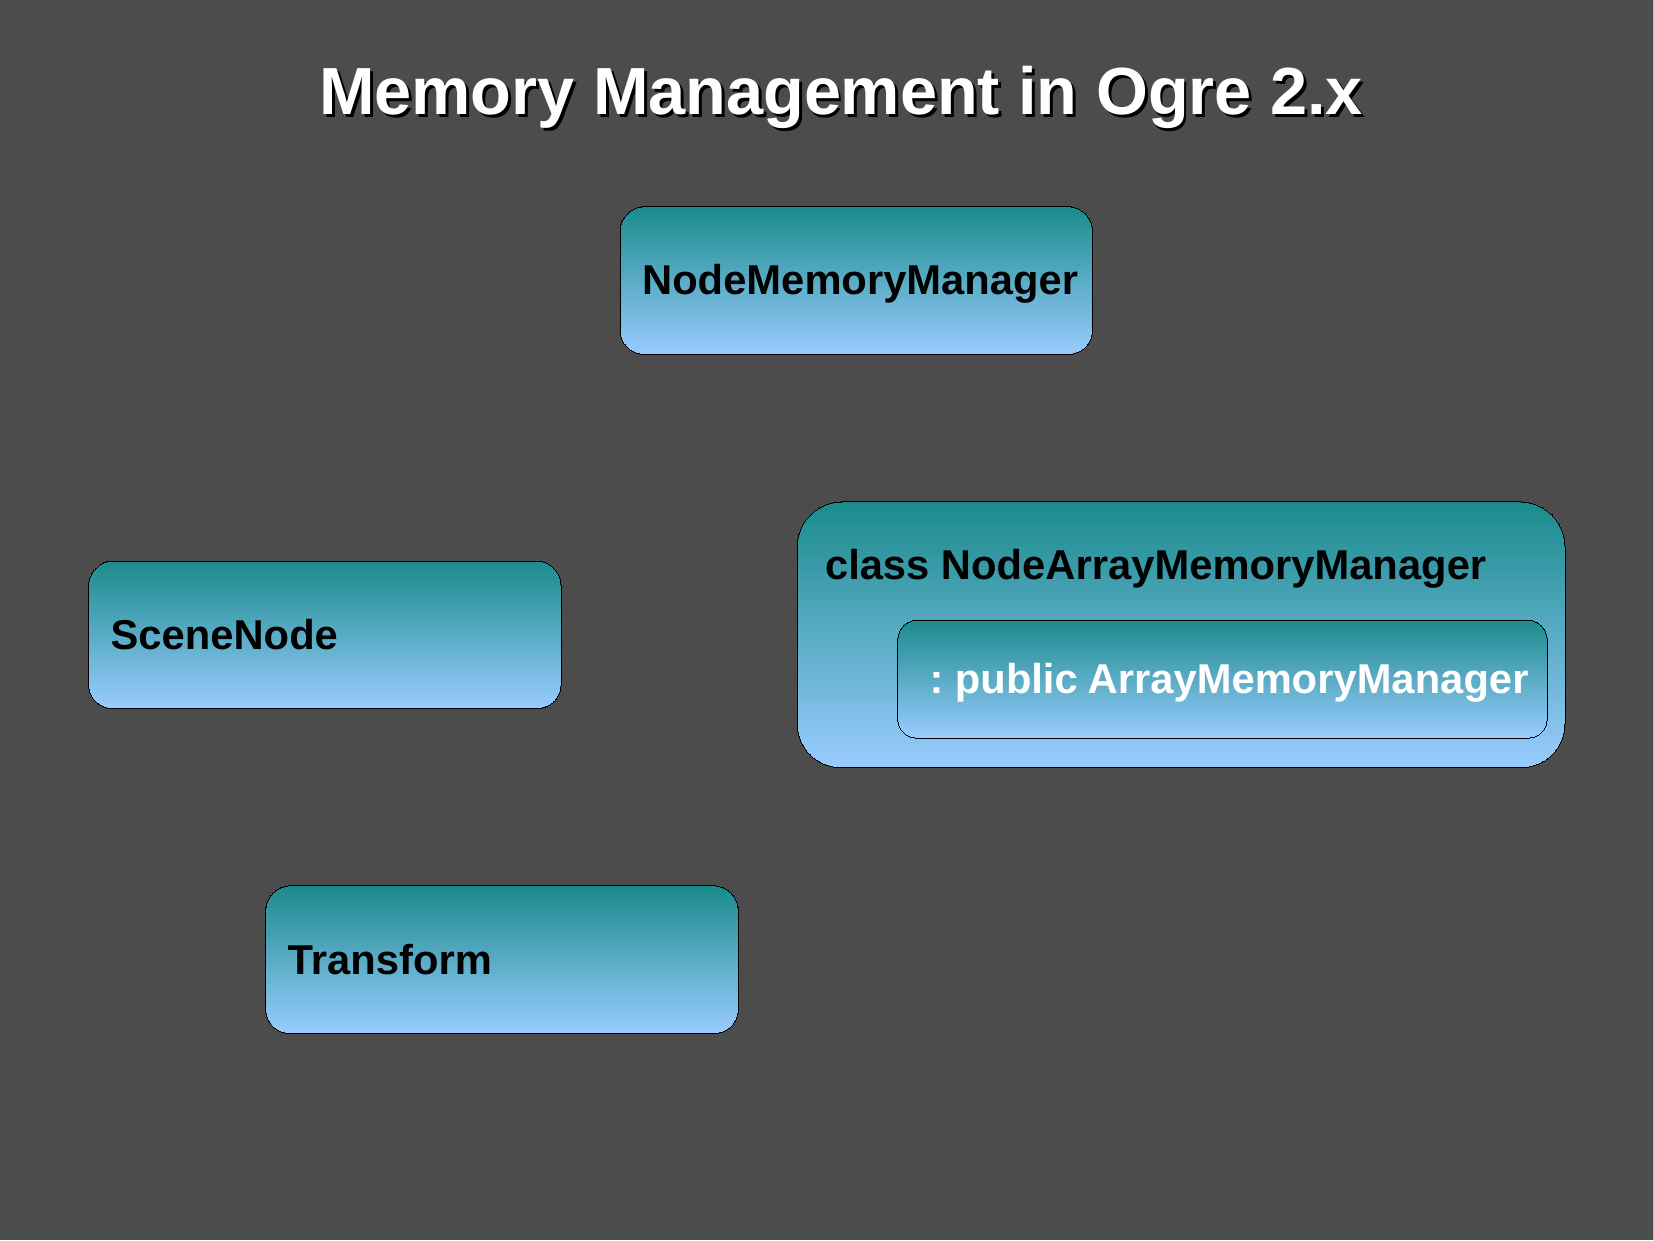

Memory Management in Ogre 2.x
NodeMemoryManager
class NodeArrayMemoryManager
 : public ArrayMemoryManager
SceneNode
Transform